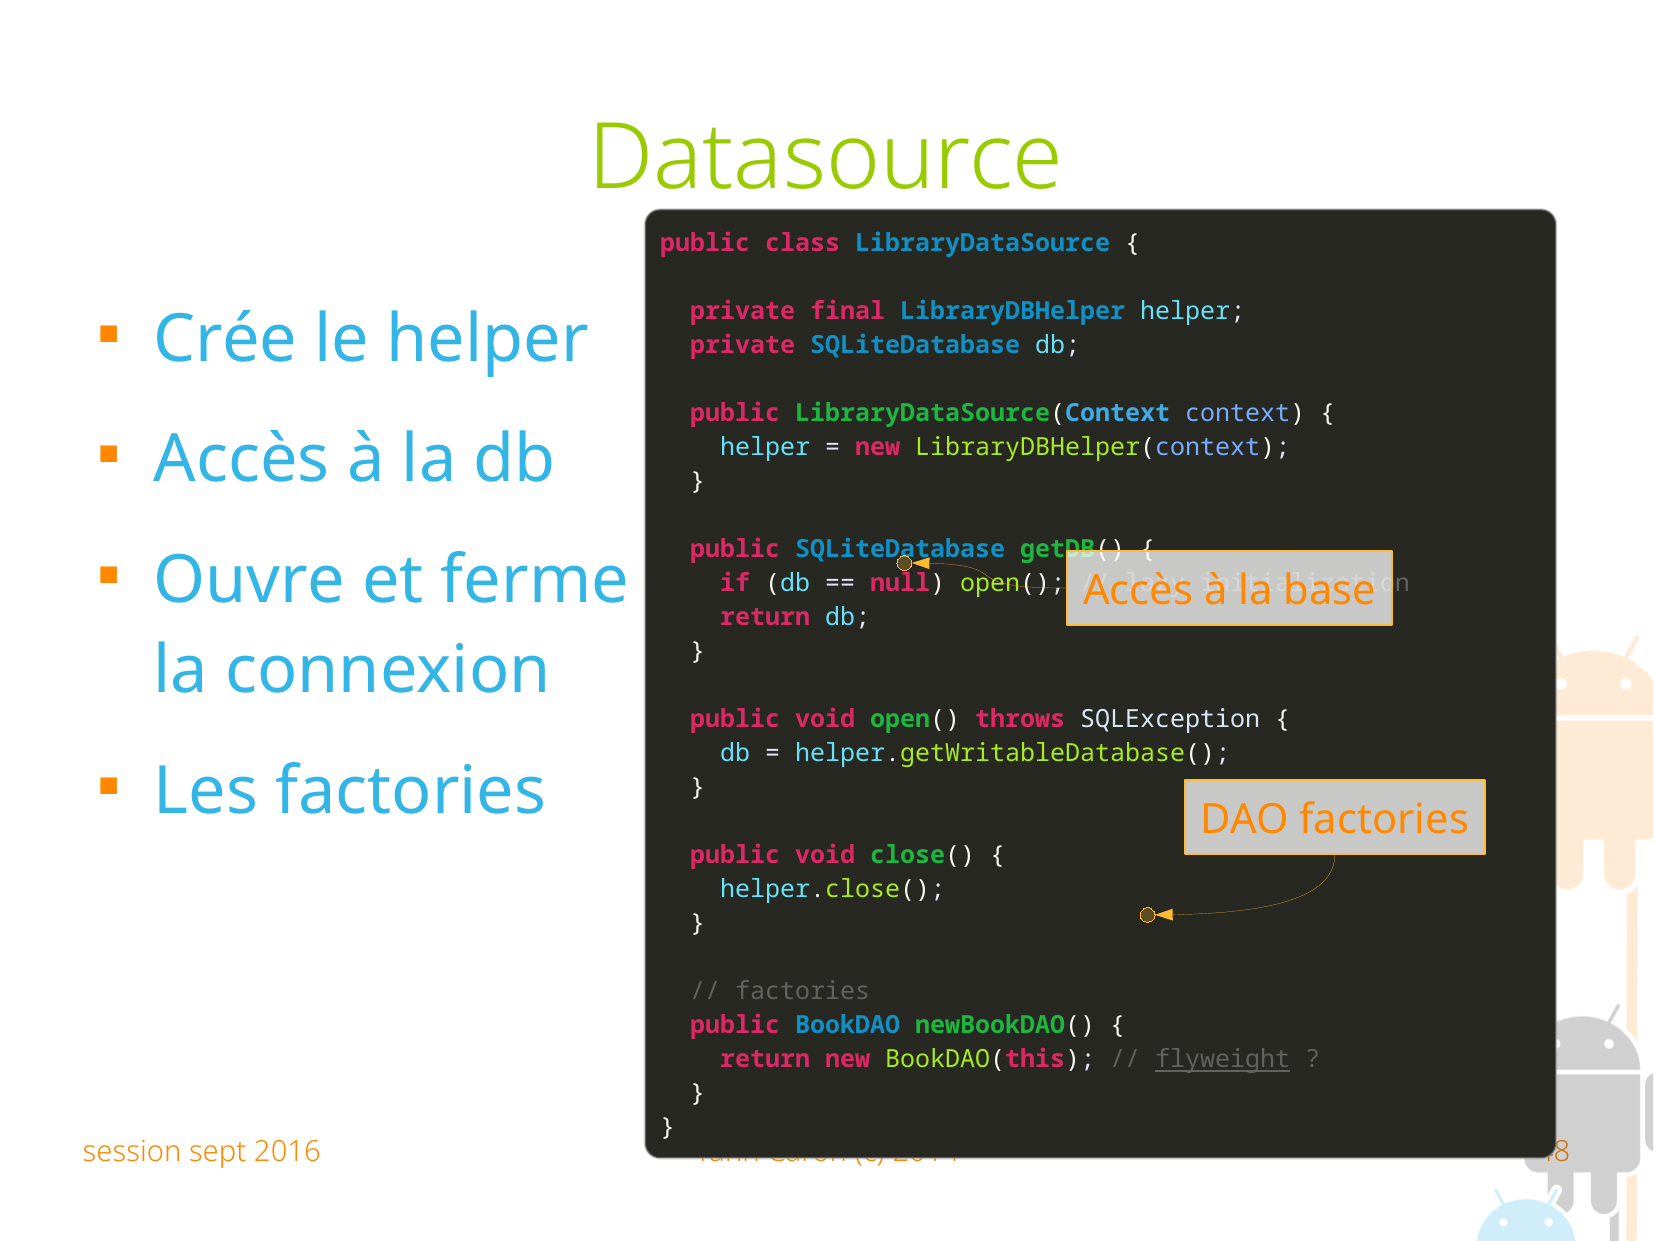

# Datasource
public class LibraryDataSource {
 private final LibraryDBHelper helper;
 private SQLiteDatabase db;
 public LibraryDataSource(Context context) {
 helper = new LibraryDBHelper(context);
 }
 public SQLiteDatabase getDB() {
 if (db == null) open(); // lazy initialization
 return db;
 }
 public void open() throws SQLException {
 db = helper.getWritableDatabase();
 }
 public void close() {
 helper.close();
 }
 // factories
 public BookDAO newBookDAO() {
 return new BookDAO(this); // flyweight ?
 }
}
Crée le helper
Accès à la db
Ouvre et ferme la connexion
Les factories
Accès à la base
DAO factories
session sept 2016
Yann Caron (c) 2014
48